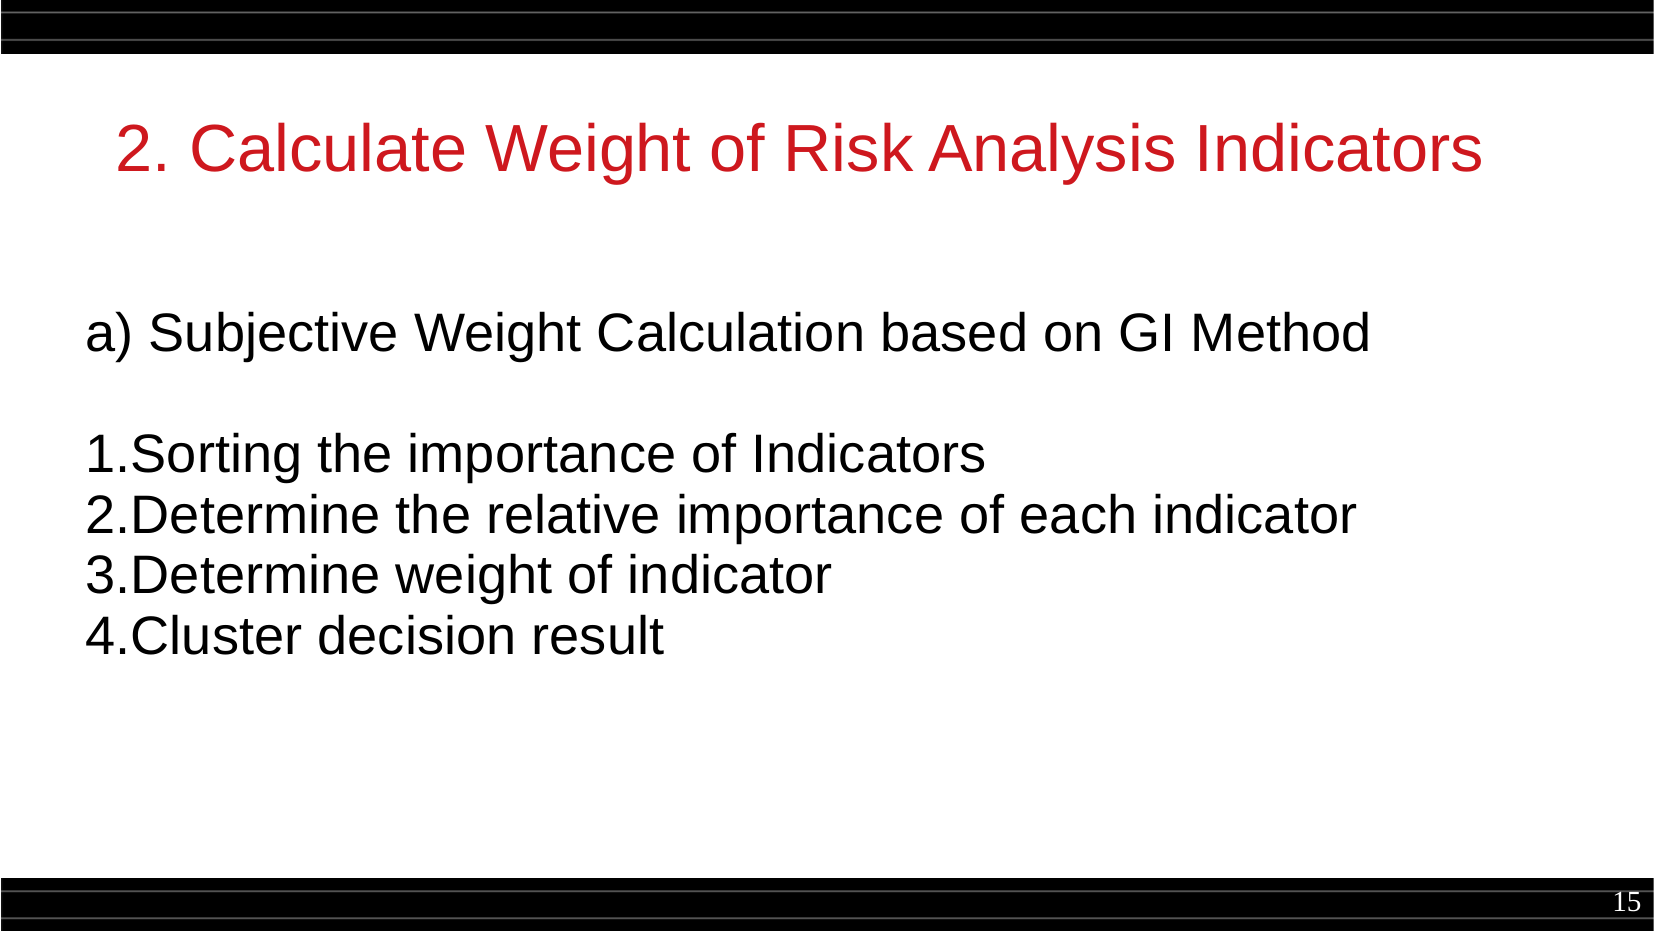

2. Calculate Weight of Risk Analysis Indicators
a) Subjective Weight Calculation based on GI Method
Sorting the importance of Indicators
Determine the relative importance of each indicator
Determine weight of indicator
Cluster decision result